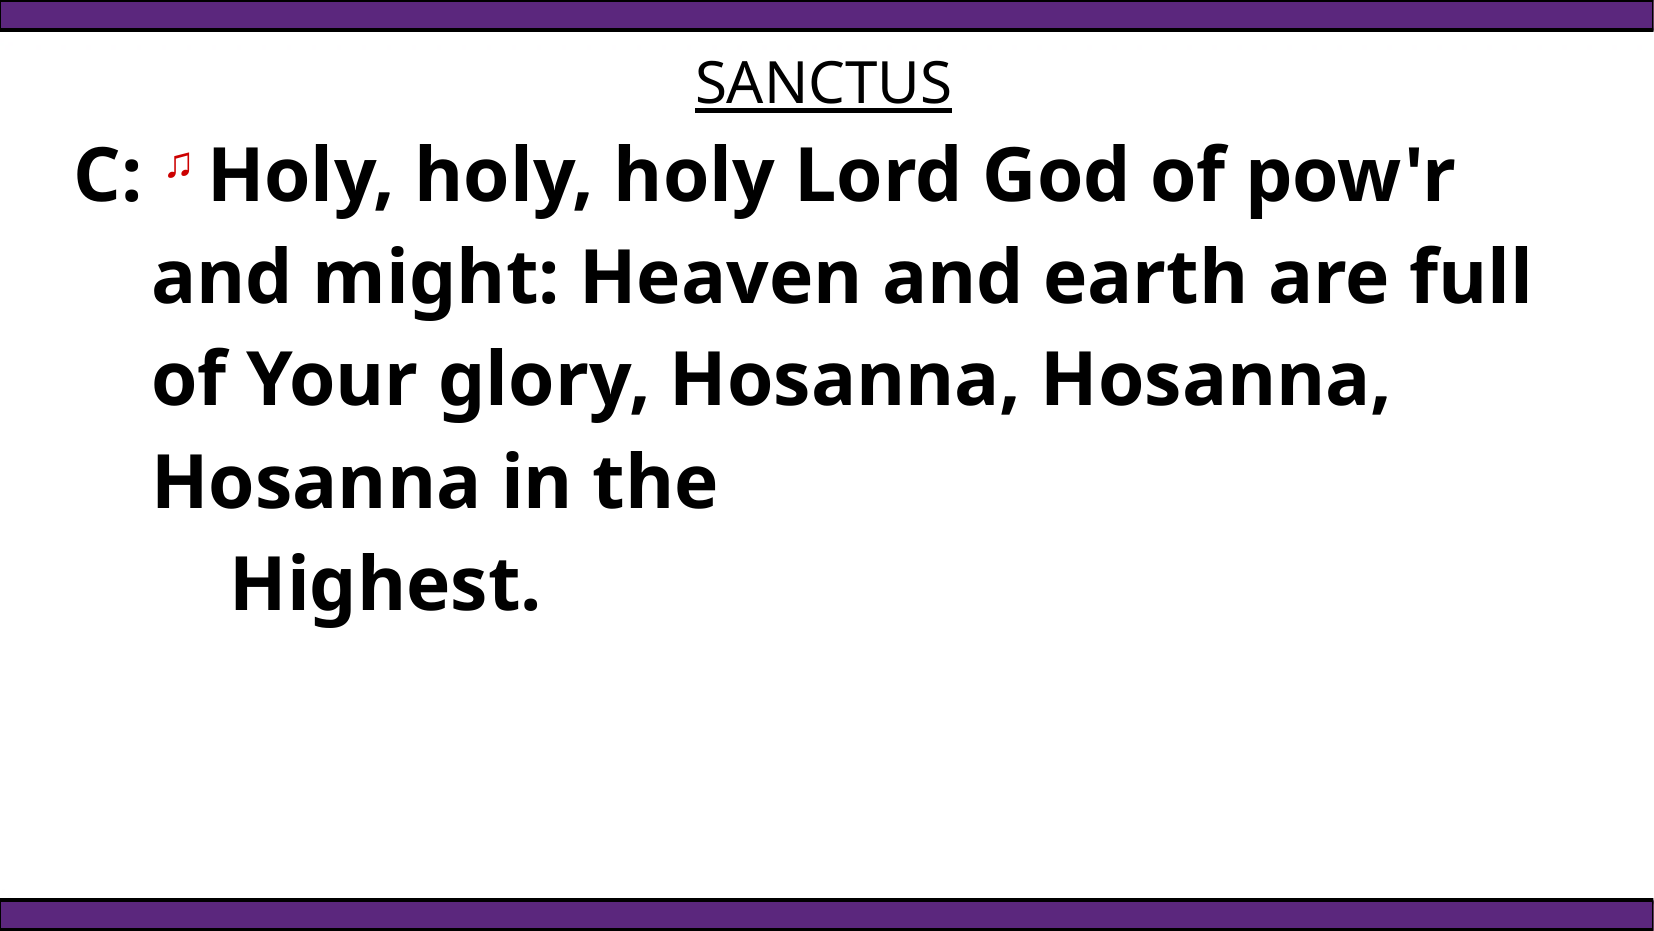

SANCTUS
C: ♫ Holy, holy, holy Lord God of pow'r
 and might: Heaven and earth are full
 of Your glory, Hosanna, Hosanna,
 Hosanna in the
 Highest.